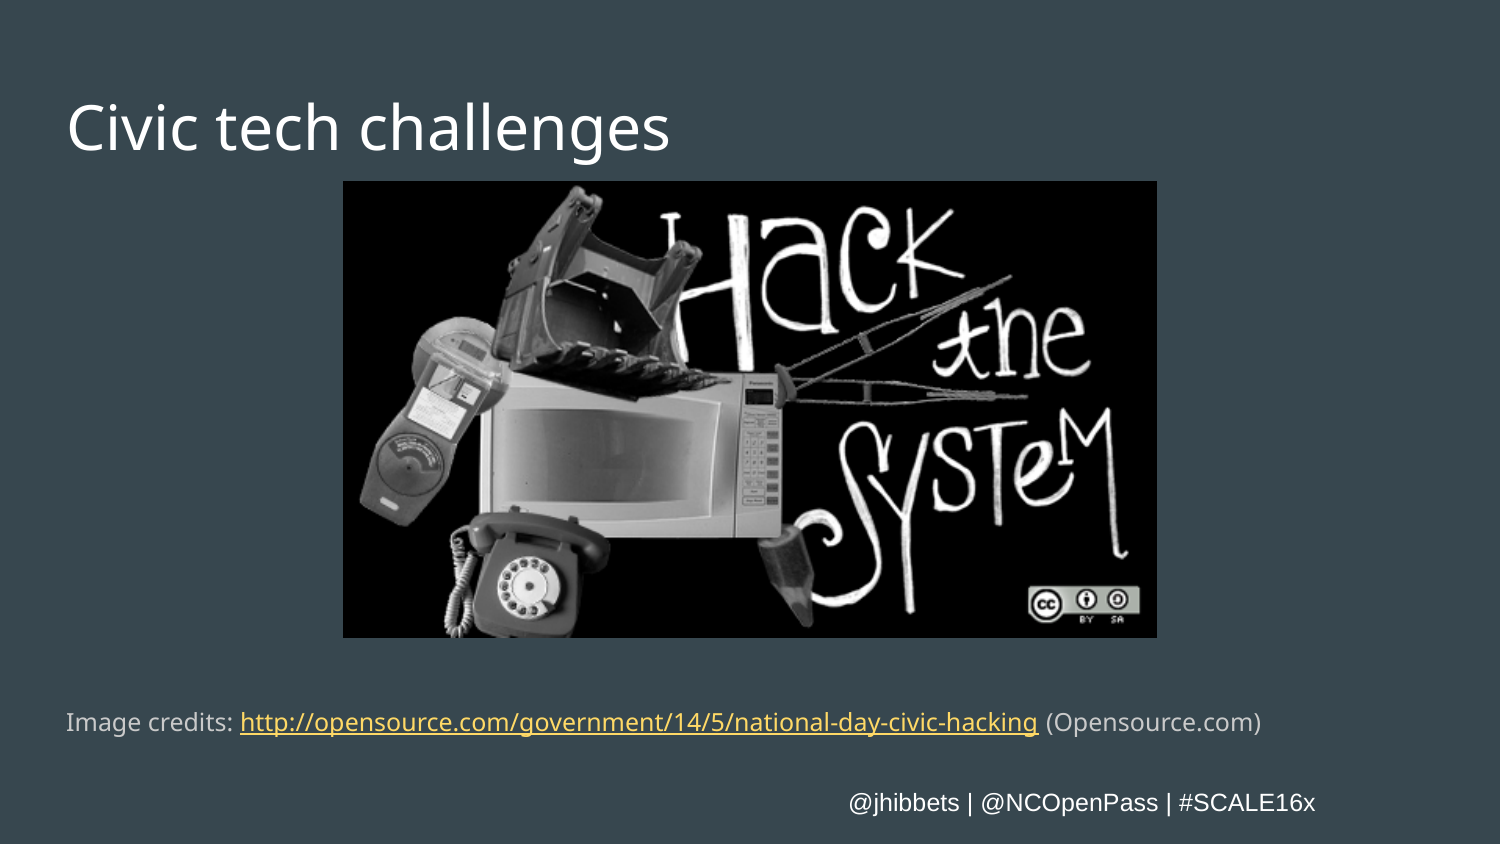

# Civic tech challenges
Image credits: http://opensource.com/government/14/5/national-day-civic-hacking (Opensource.com)